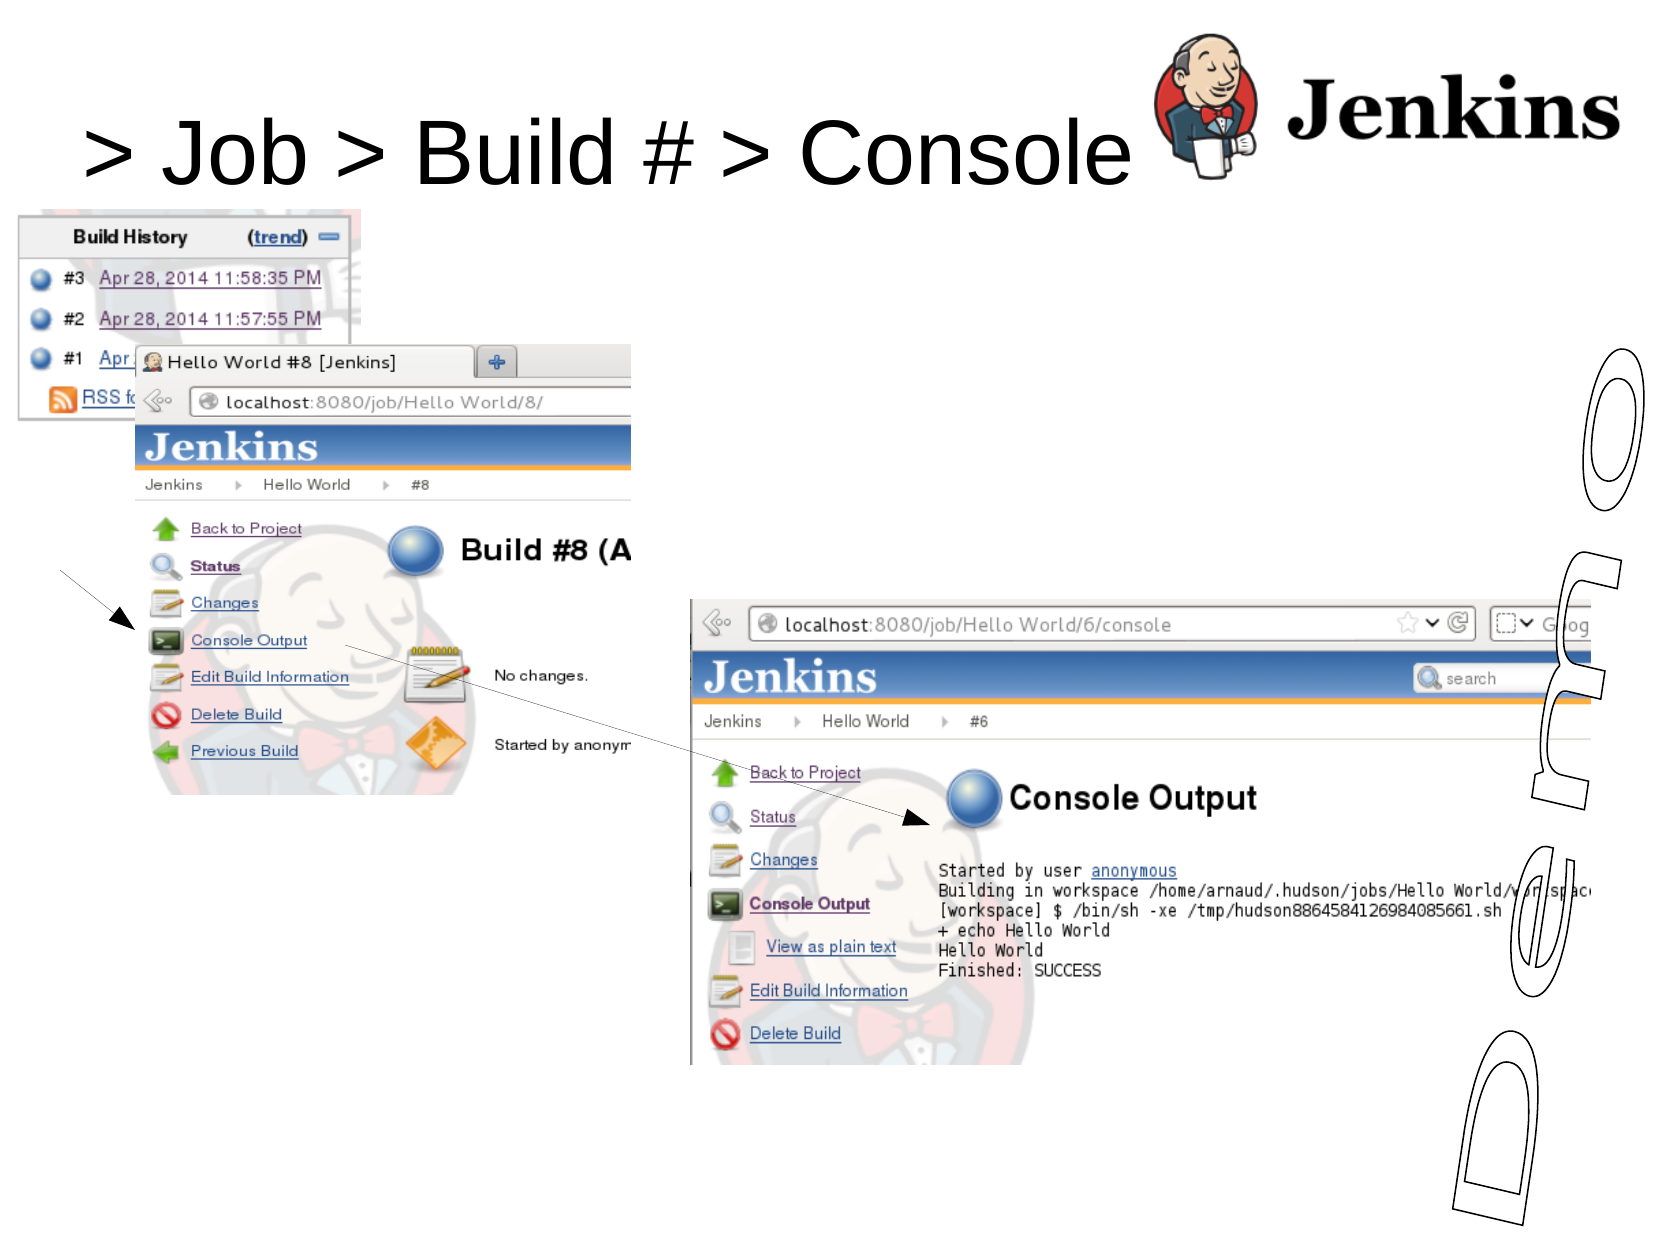

# > Job > Build # > Console
Demo